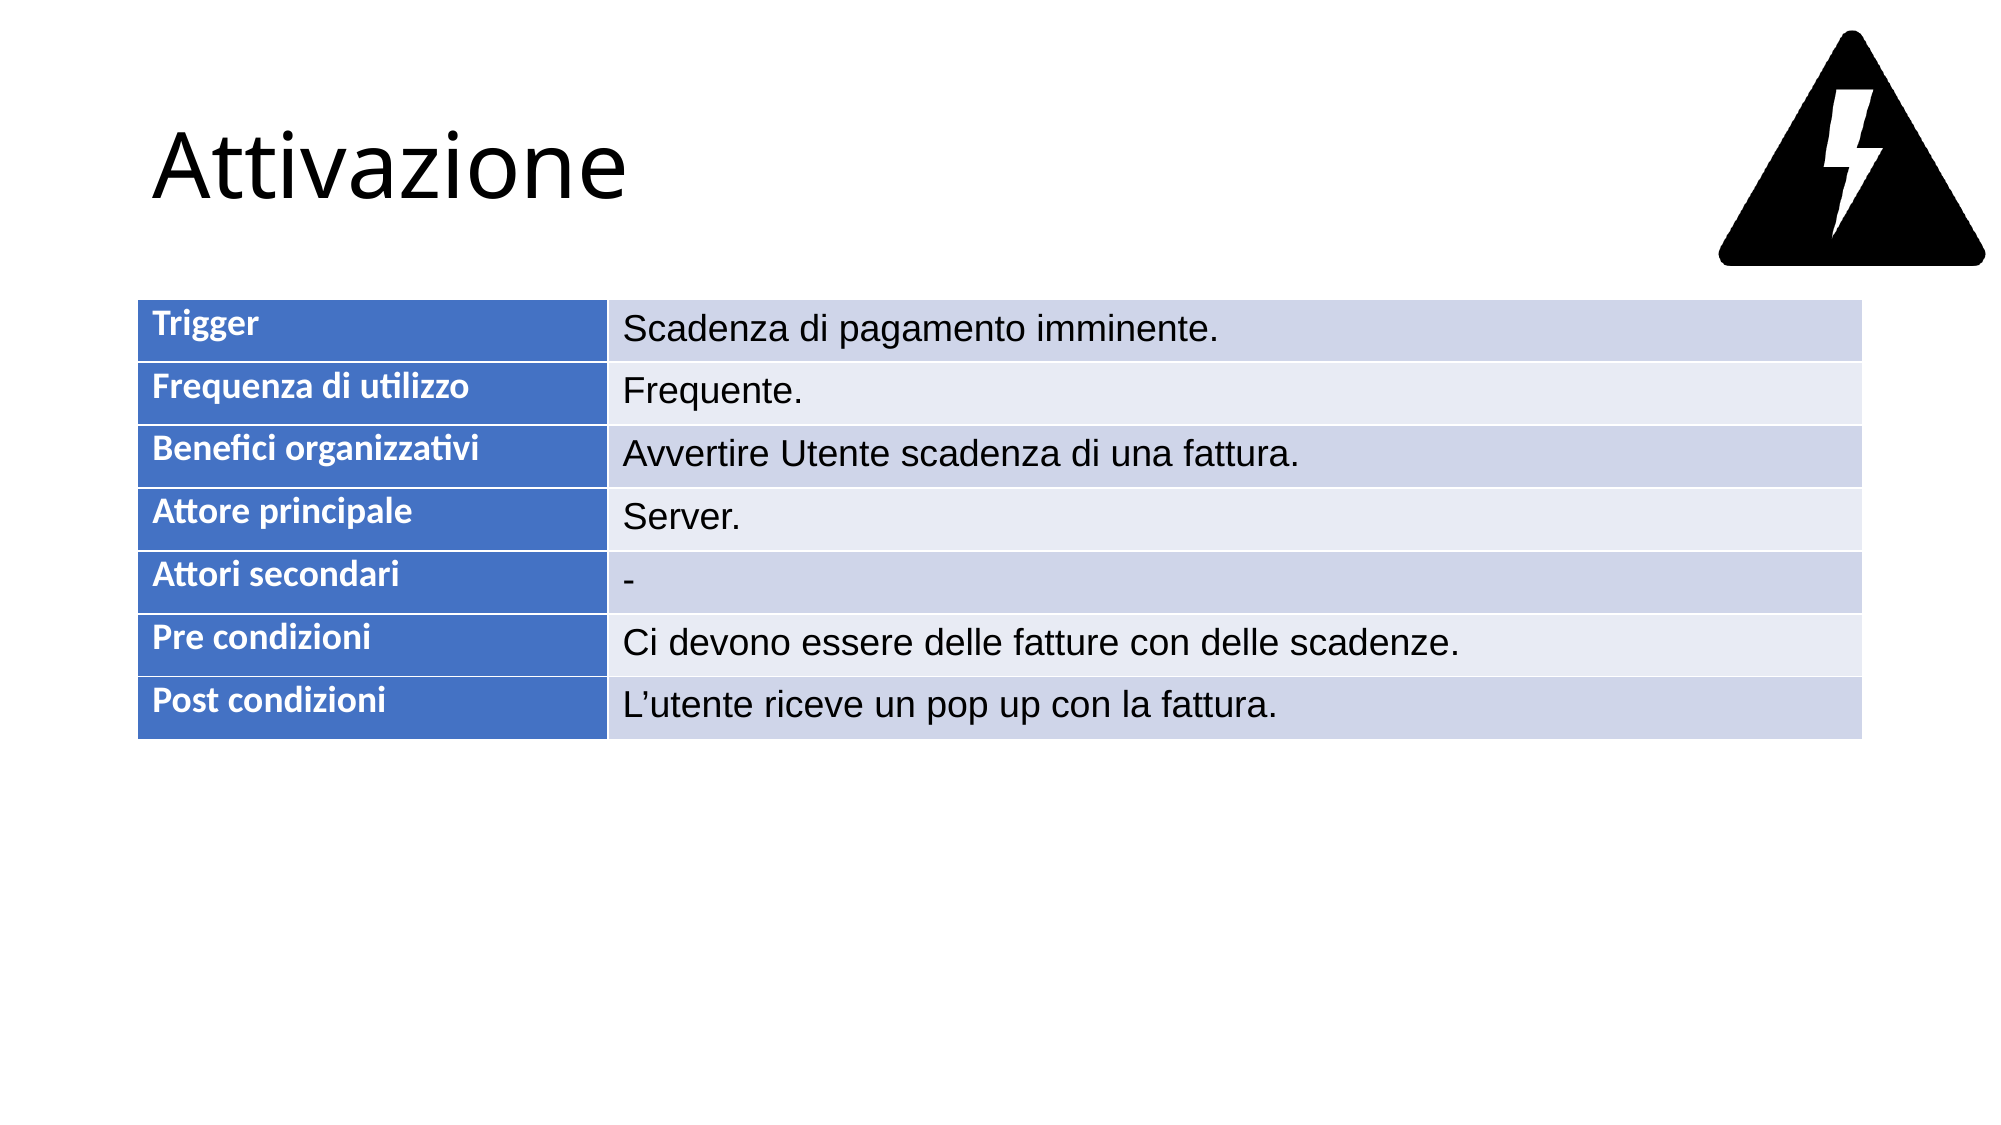

# Attivazione
| Trigger | Scadenza di pagamento imminente. |
| --- | --- |
| Frequenza di utilizzo | Frequente. |
| Benefici organizzativi | Avvertire Utente scadenza di una fattura. |
| Attore principale | Server. |
| Attori secondari | - |
| Pre condizioni | Ci devono essere delle fatture con delle scadenze. |
| Post condizioni | L’utente riceve un pop up con la fattura. |